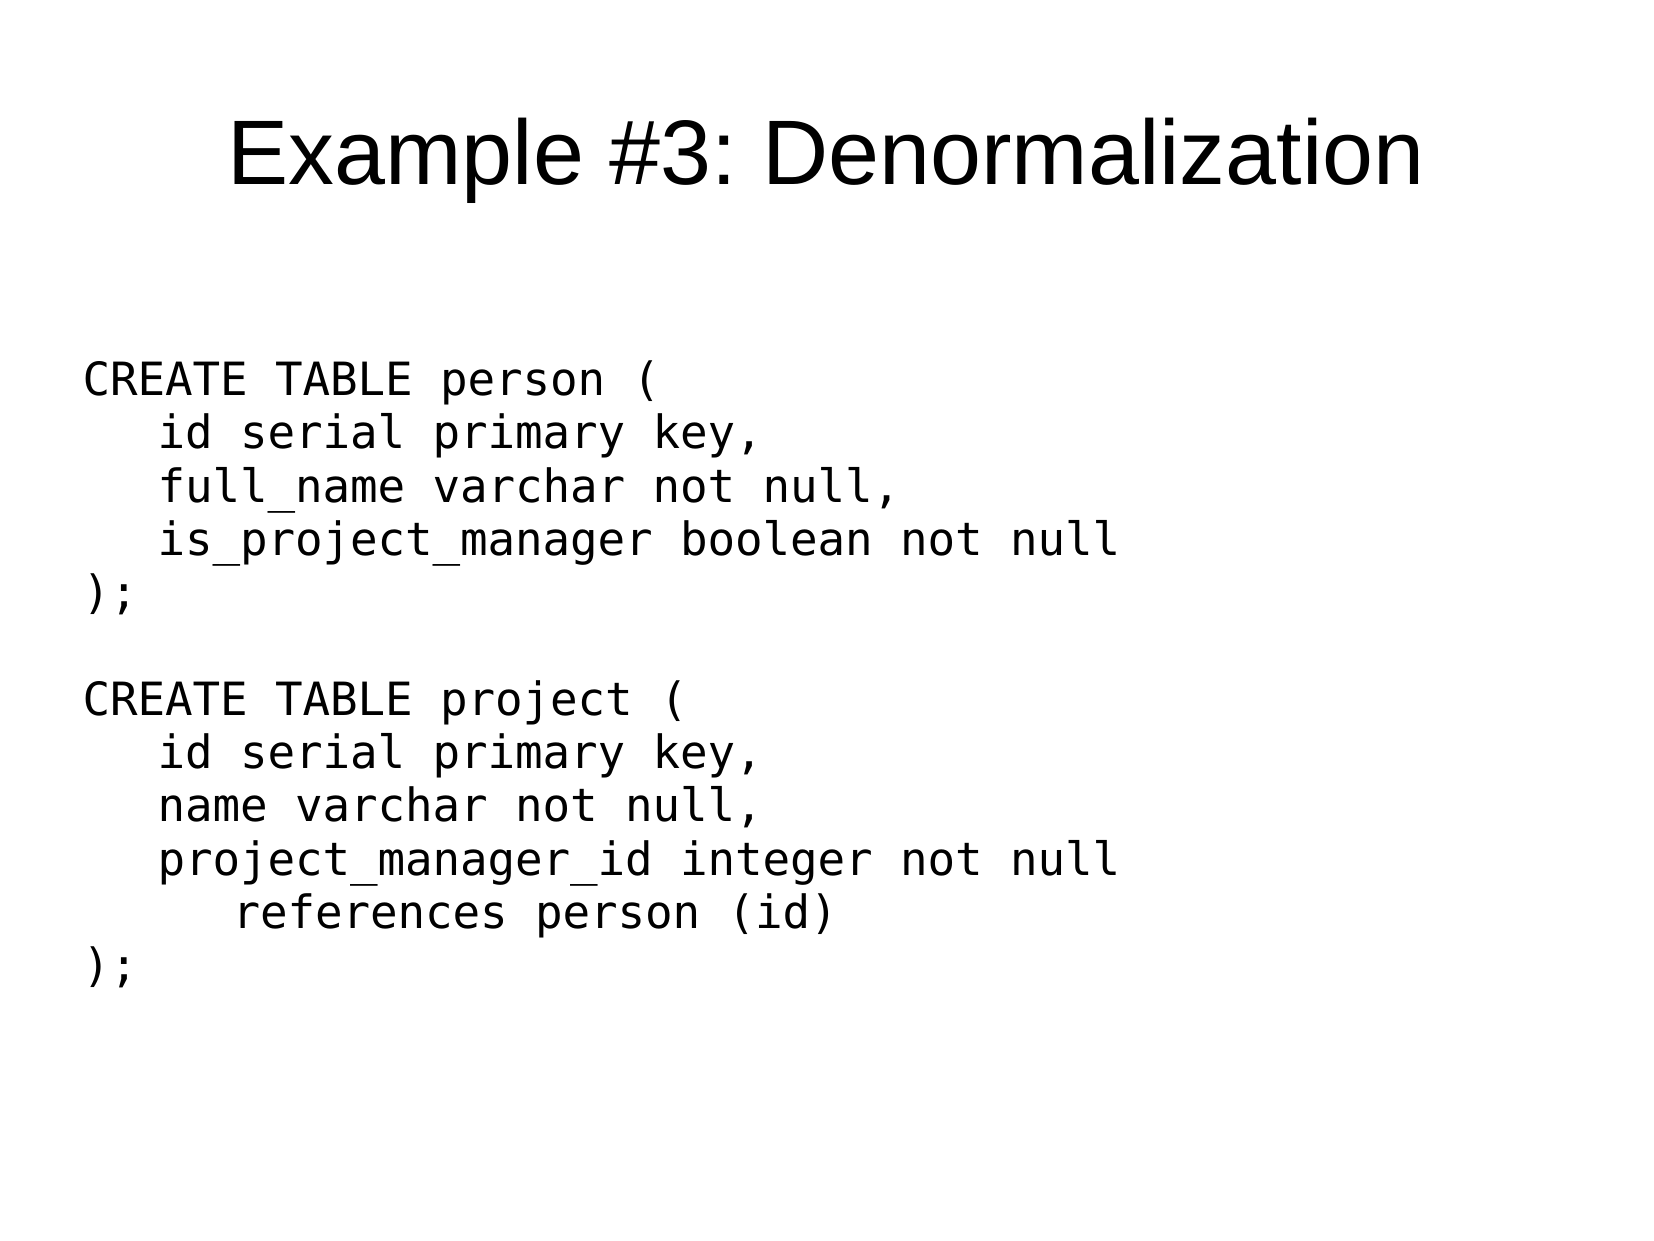

# Example #3: Denormalization
CREATE TABLE person (
	id serial primary key,
	full_name varchar not null,
	is_project_manager boolean not null
);
CREATE TABLE project (
	id serial primary key,
	name varchar not null,
	project_manager_id integer not null
		references person (id)
);